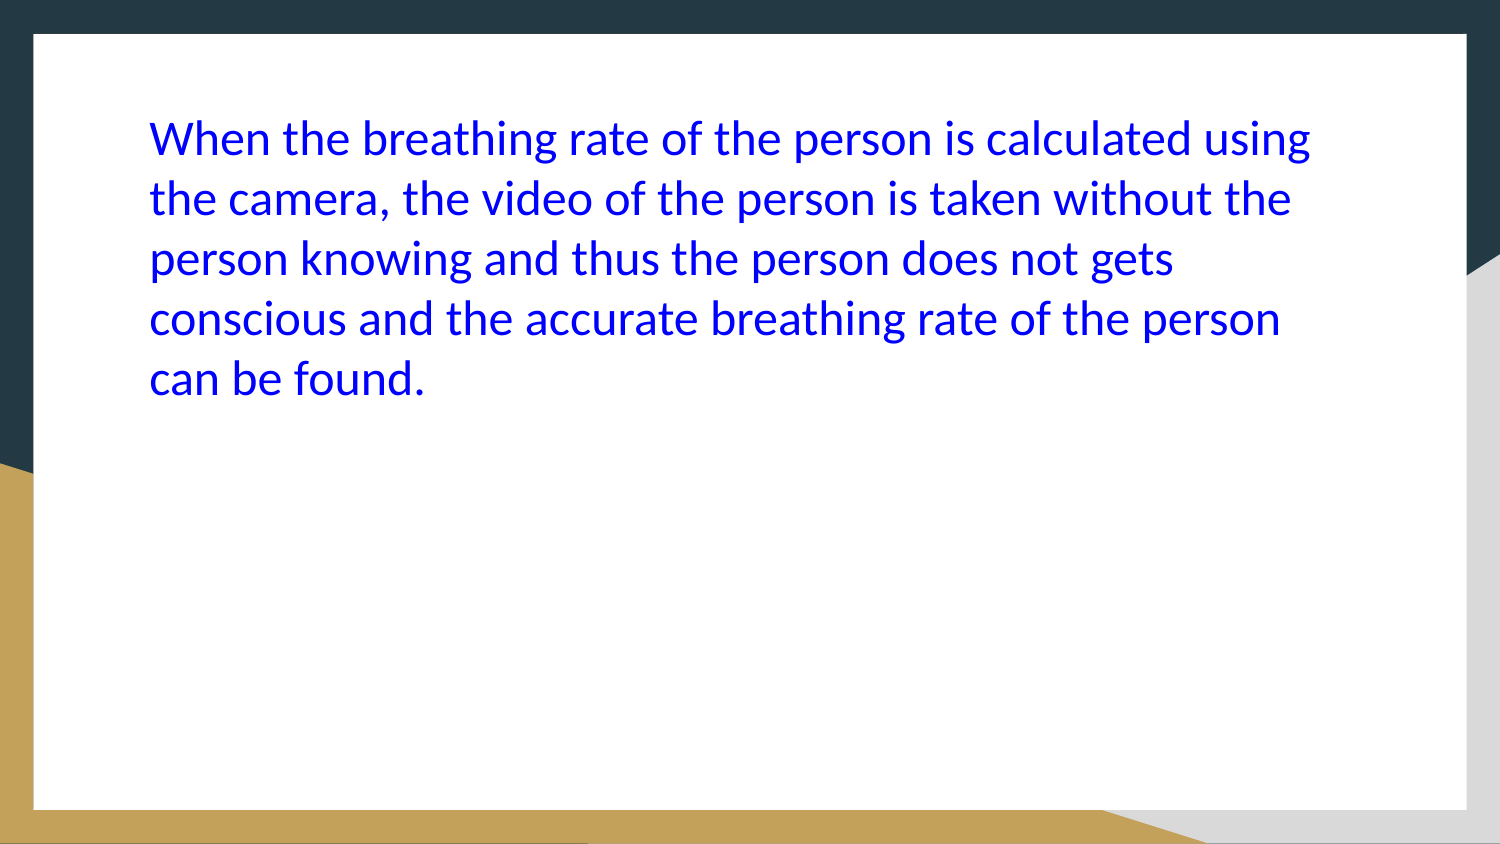

When the breathing rate of the person is calculated using the camera, the video of the person is taken without the person knowing and thus the person does not gets conscious and the accurate breathing rate of the person can be found.
#